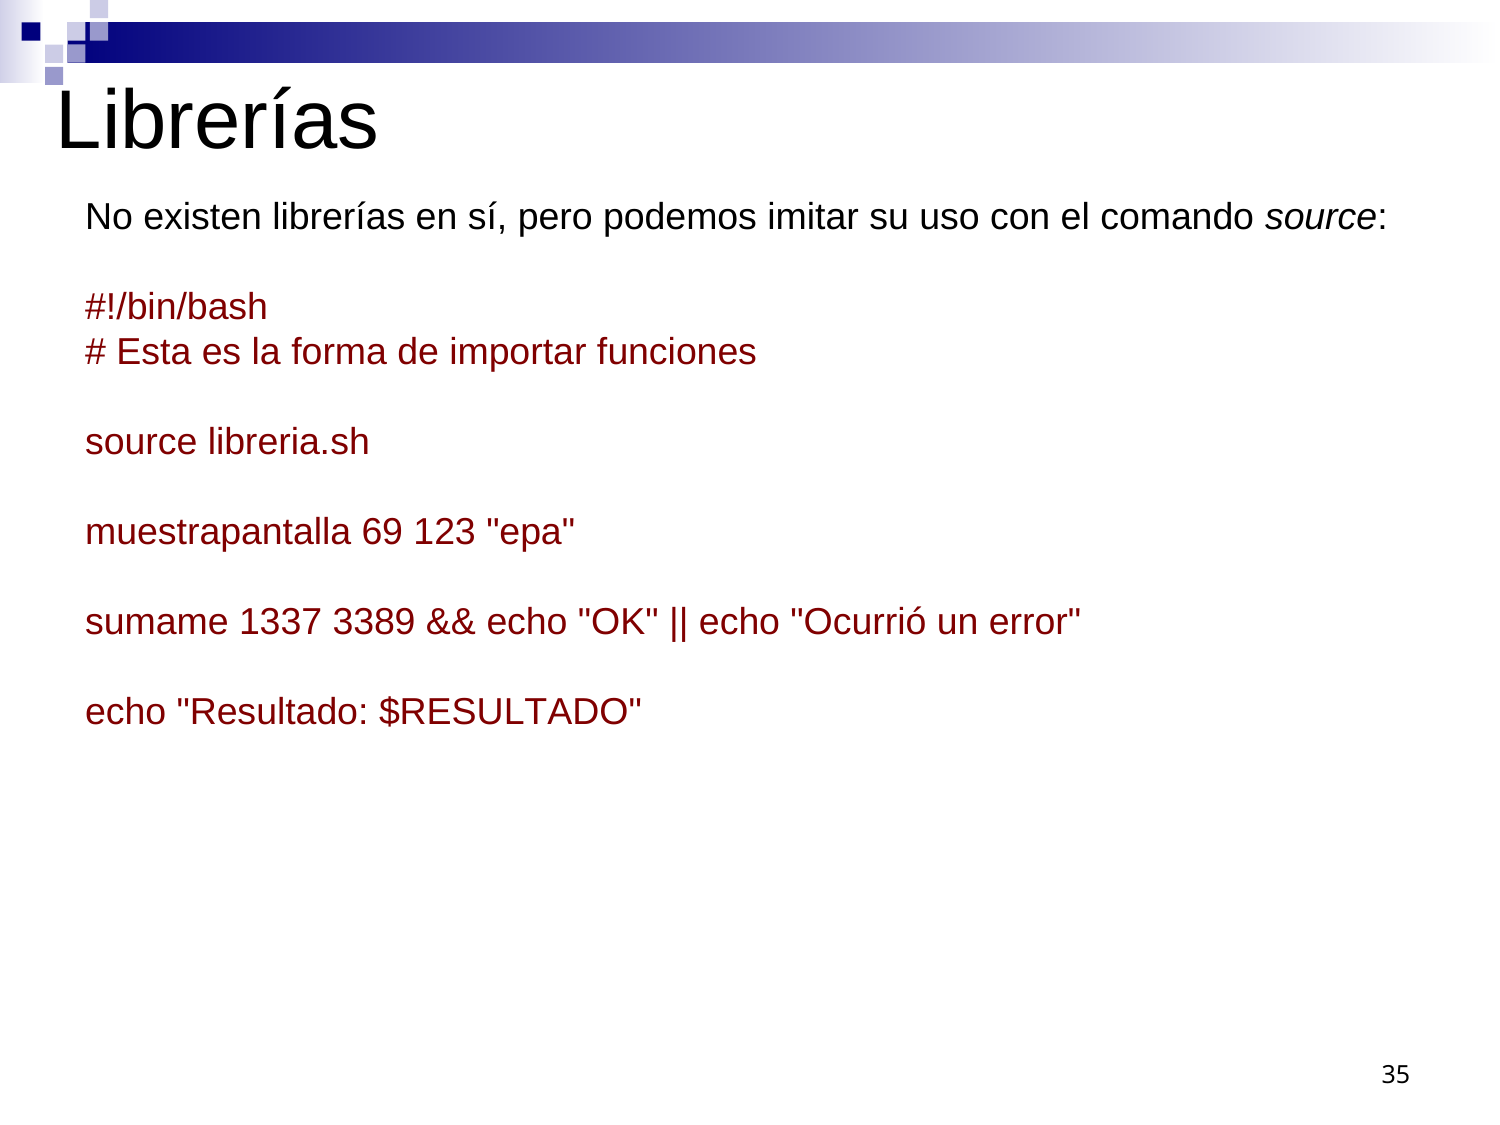

Librerías
No existen librerías en sí, pero podemos imitar su uso con el comando source:
#!/bin/bash
# Esta es la forma de importar funciones
source libreria.sh
muestrapantalla 69 123 "epa"
sumame 1337 3389 && echo "OK" || echo "Ocurrió un error"
echo "Resultado: $RESULTADO"